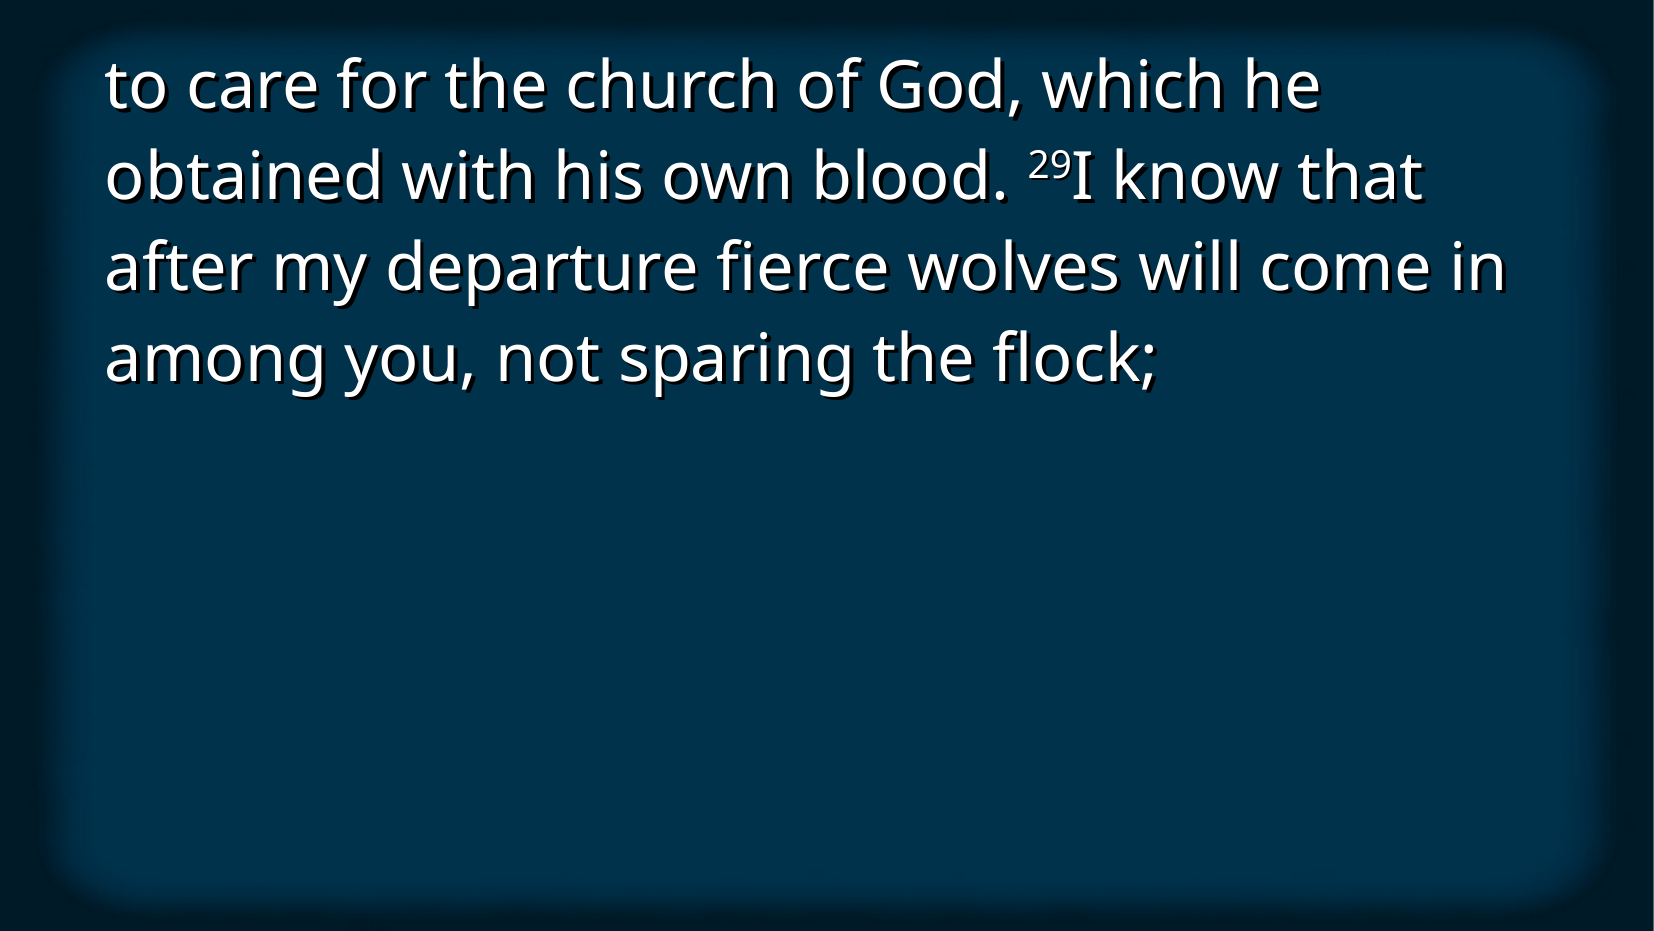

to care for the church of God, which he obtained with his own blood. 29I know that after my departure fierce wolves will come in among you, not sparing the flock;